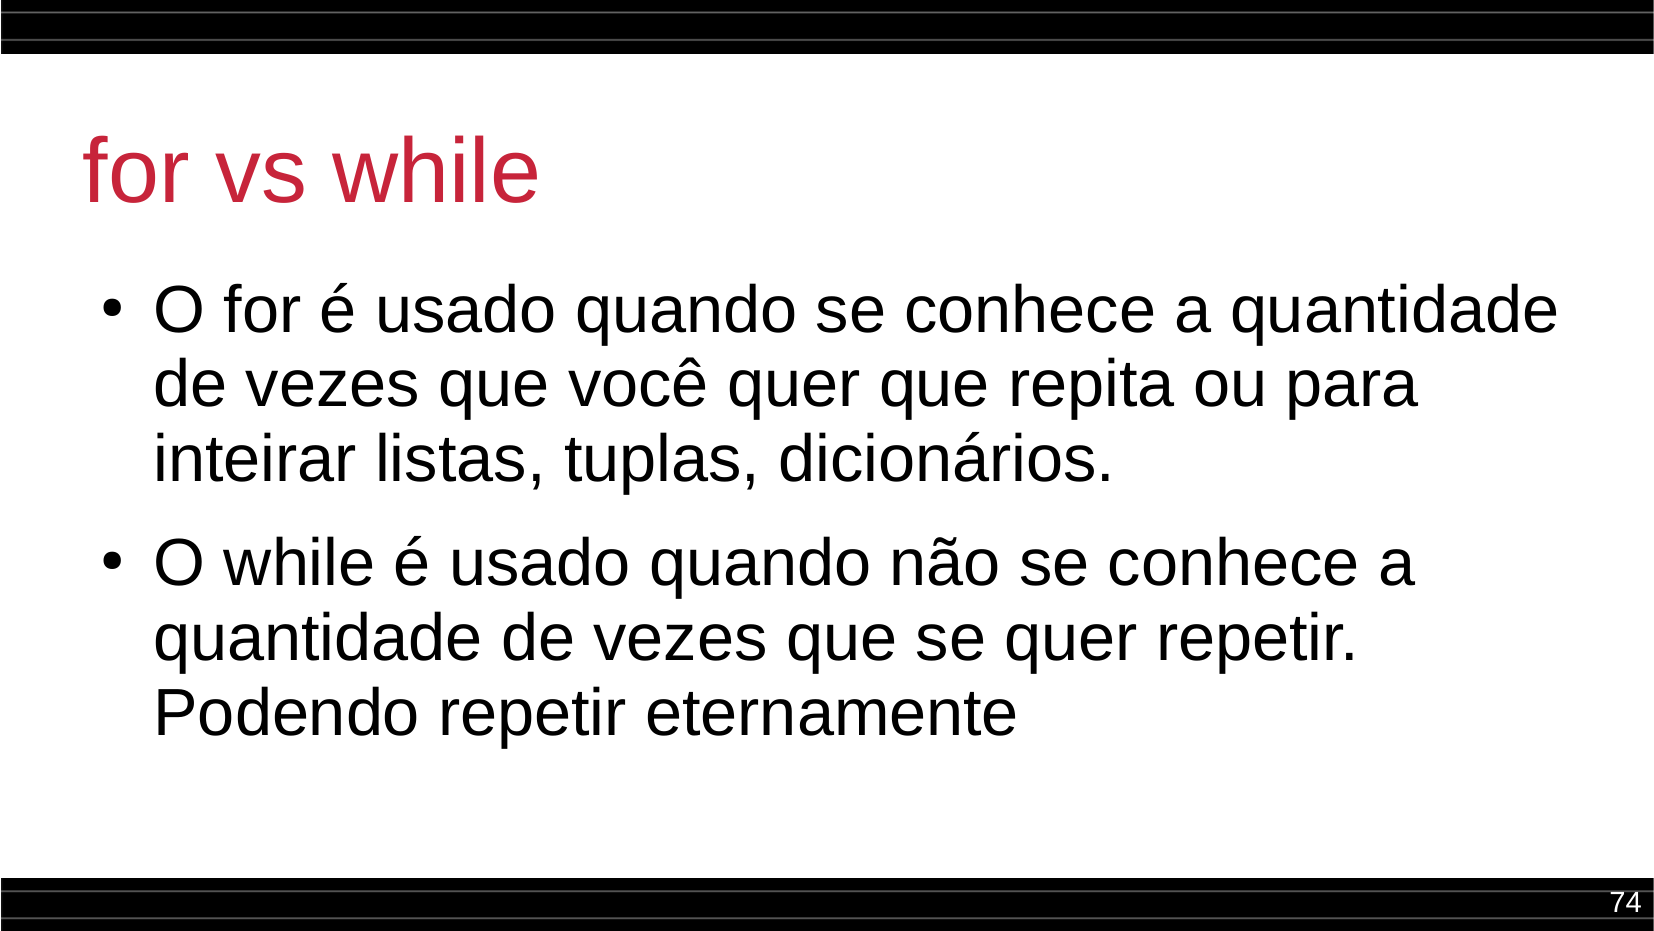

# for vs while
O for é usado quando se conhece a quantidade de vezes que você quer que repita ou para inteirar listas, tuplas, dicionários.
O while é usado quando não se conhece a quantidade de vezes que se quer repetir. Podendo repetir eternamente